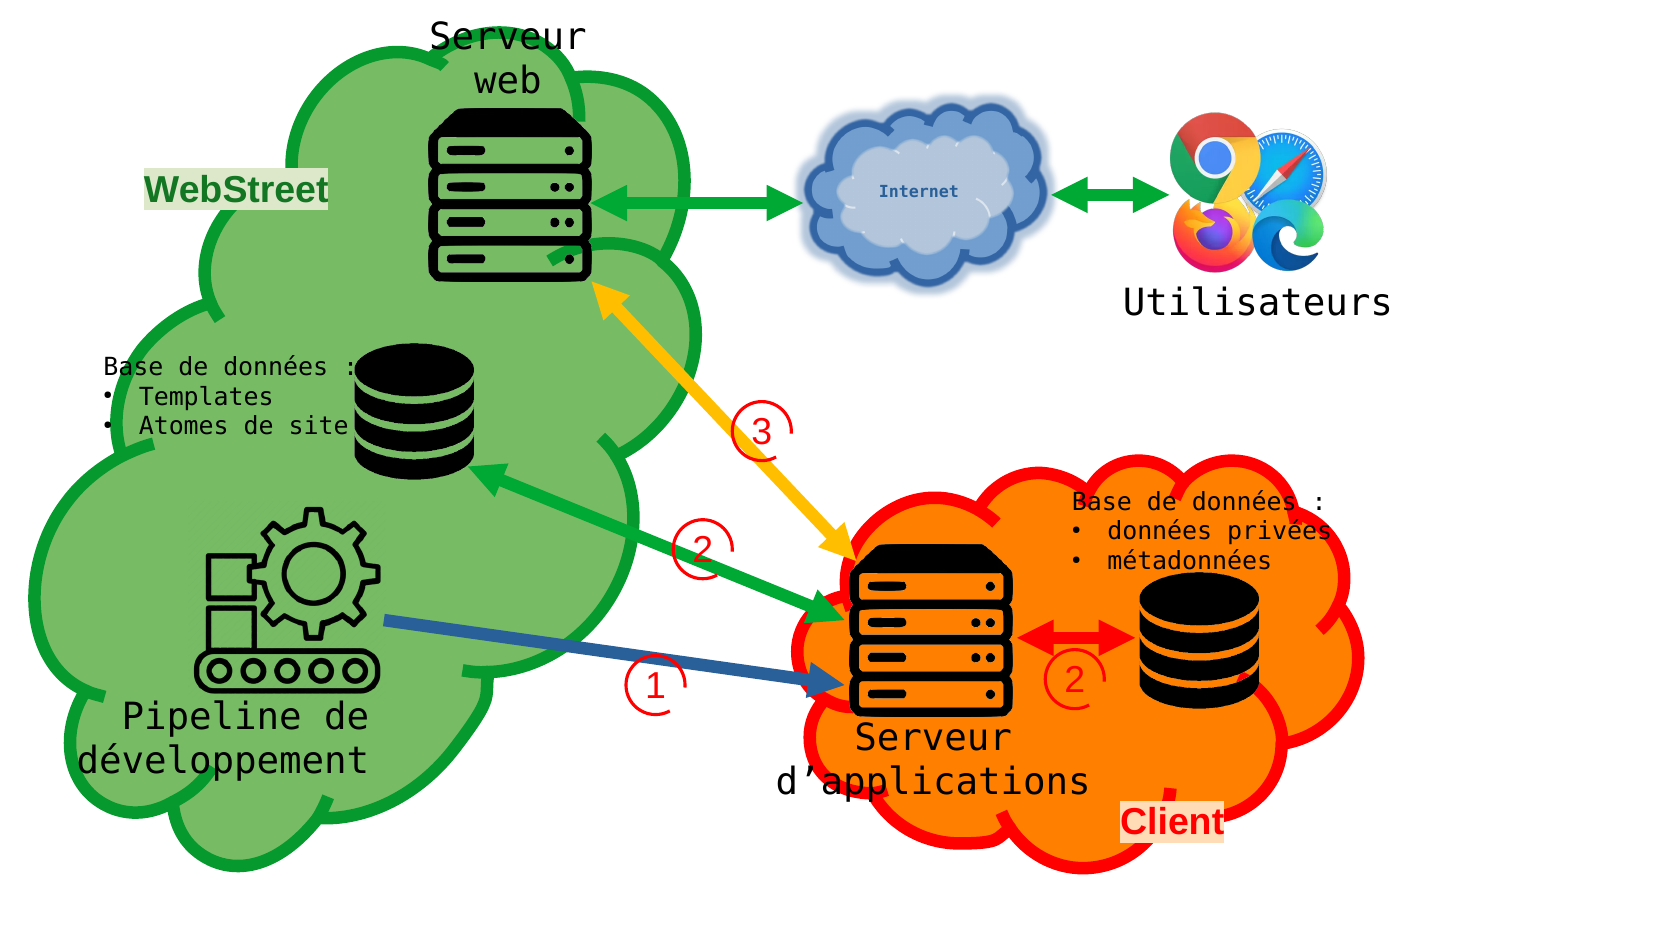

Serveur
web
Internet
WebStreet
Utilisateurs
Base de données :
Templates
Atomes de site
3
Base de données :
données privées
métadonnées
2
Serveur d’applications
2
1
Pipeline de développement
Client